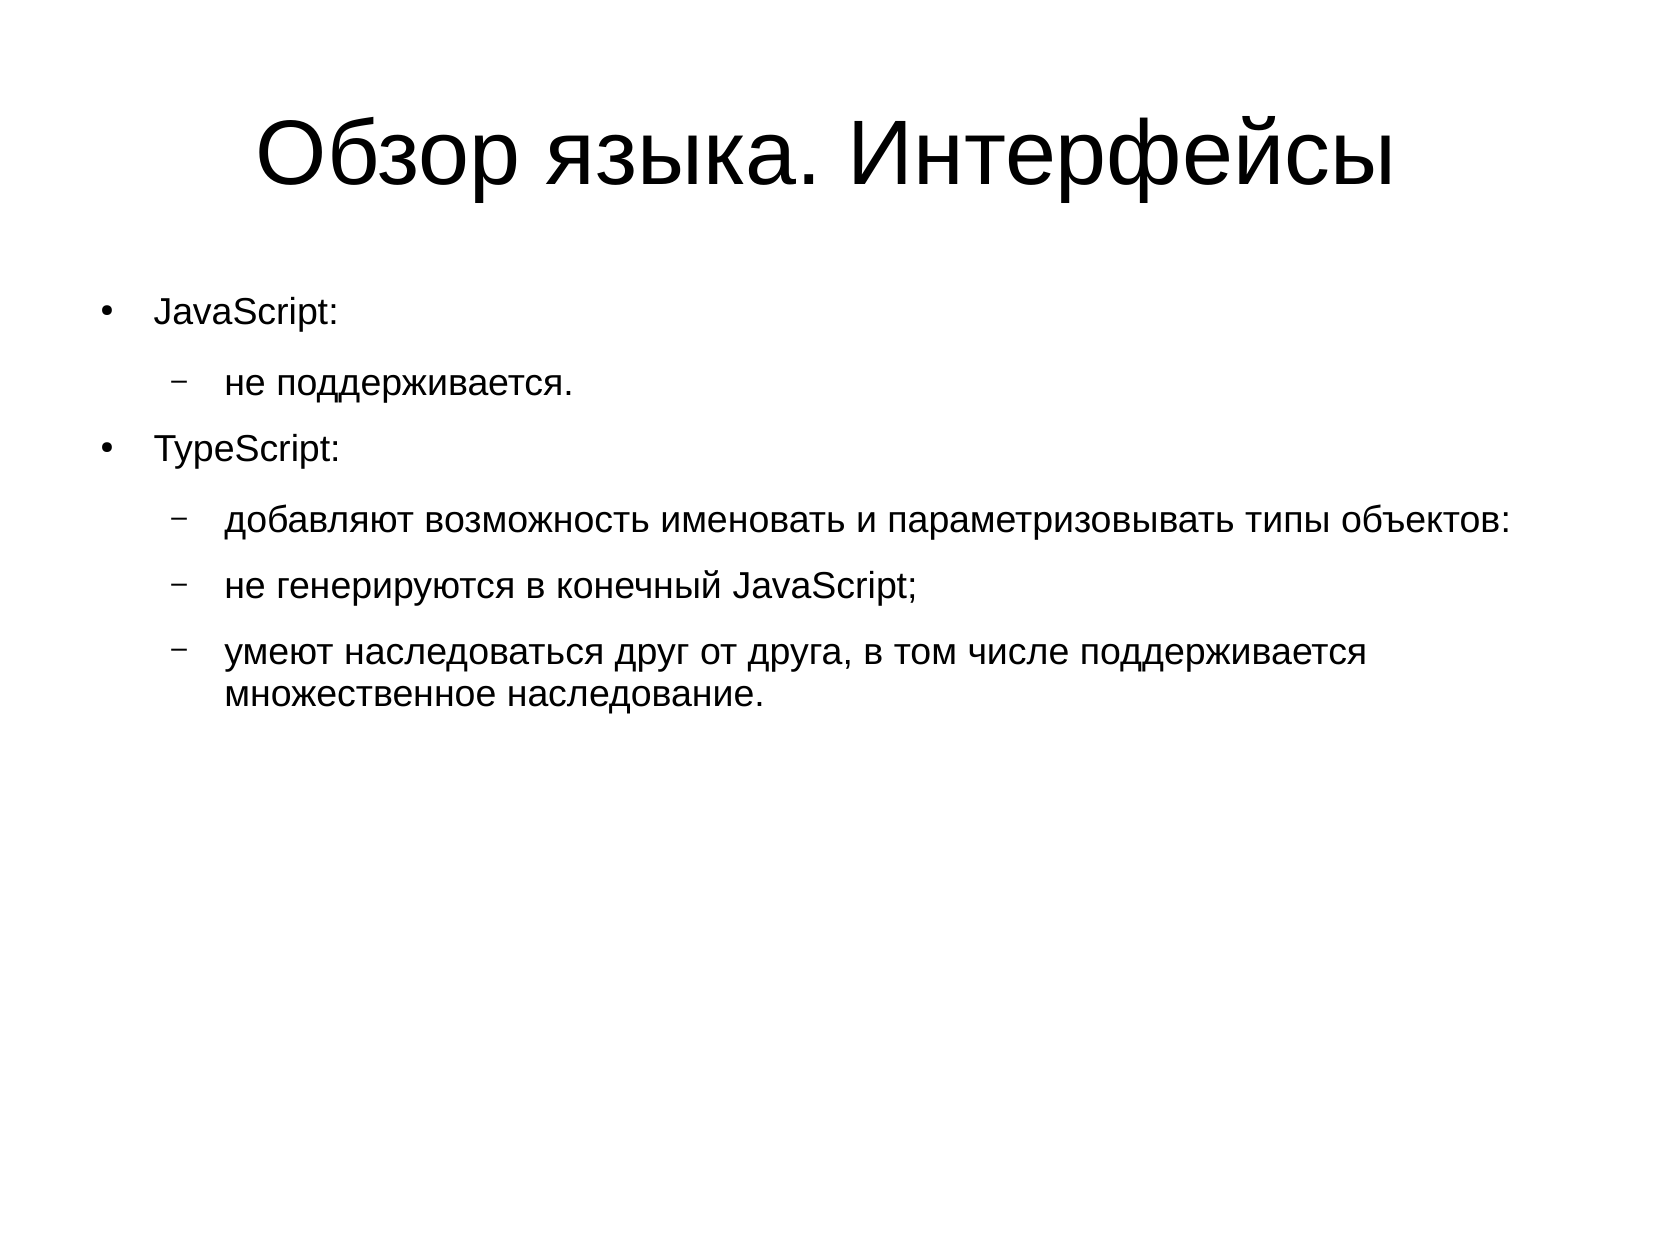

# Обзор языка. Интерфейсы
JavaScript:
не поддерживается.
TypeScript:
добавляют возможность именовать и параметризовывать типы объектов:
не генерируются в конечный JavaScript;
умеют наследоваться друг от друга, в том числе поддерживается множественное наследование.